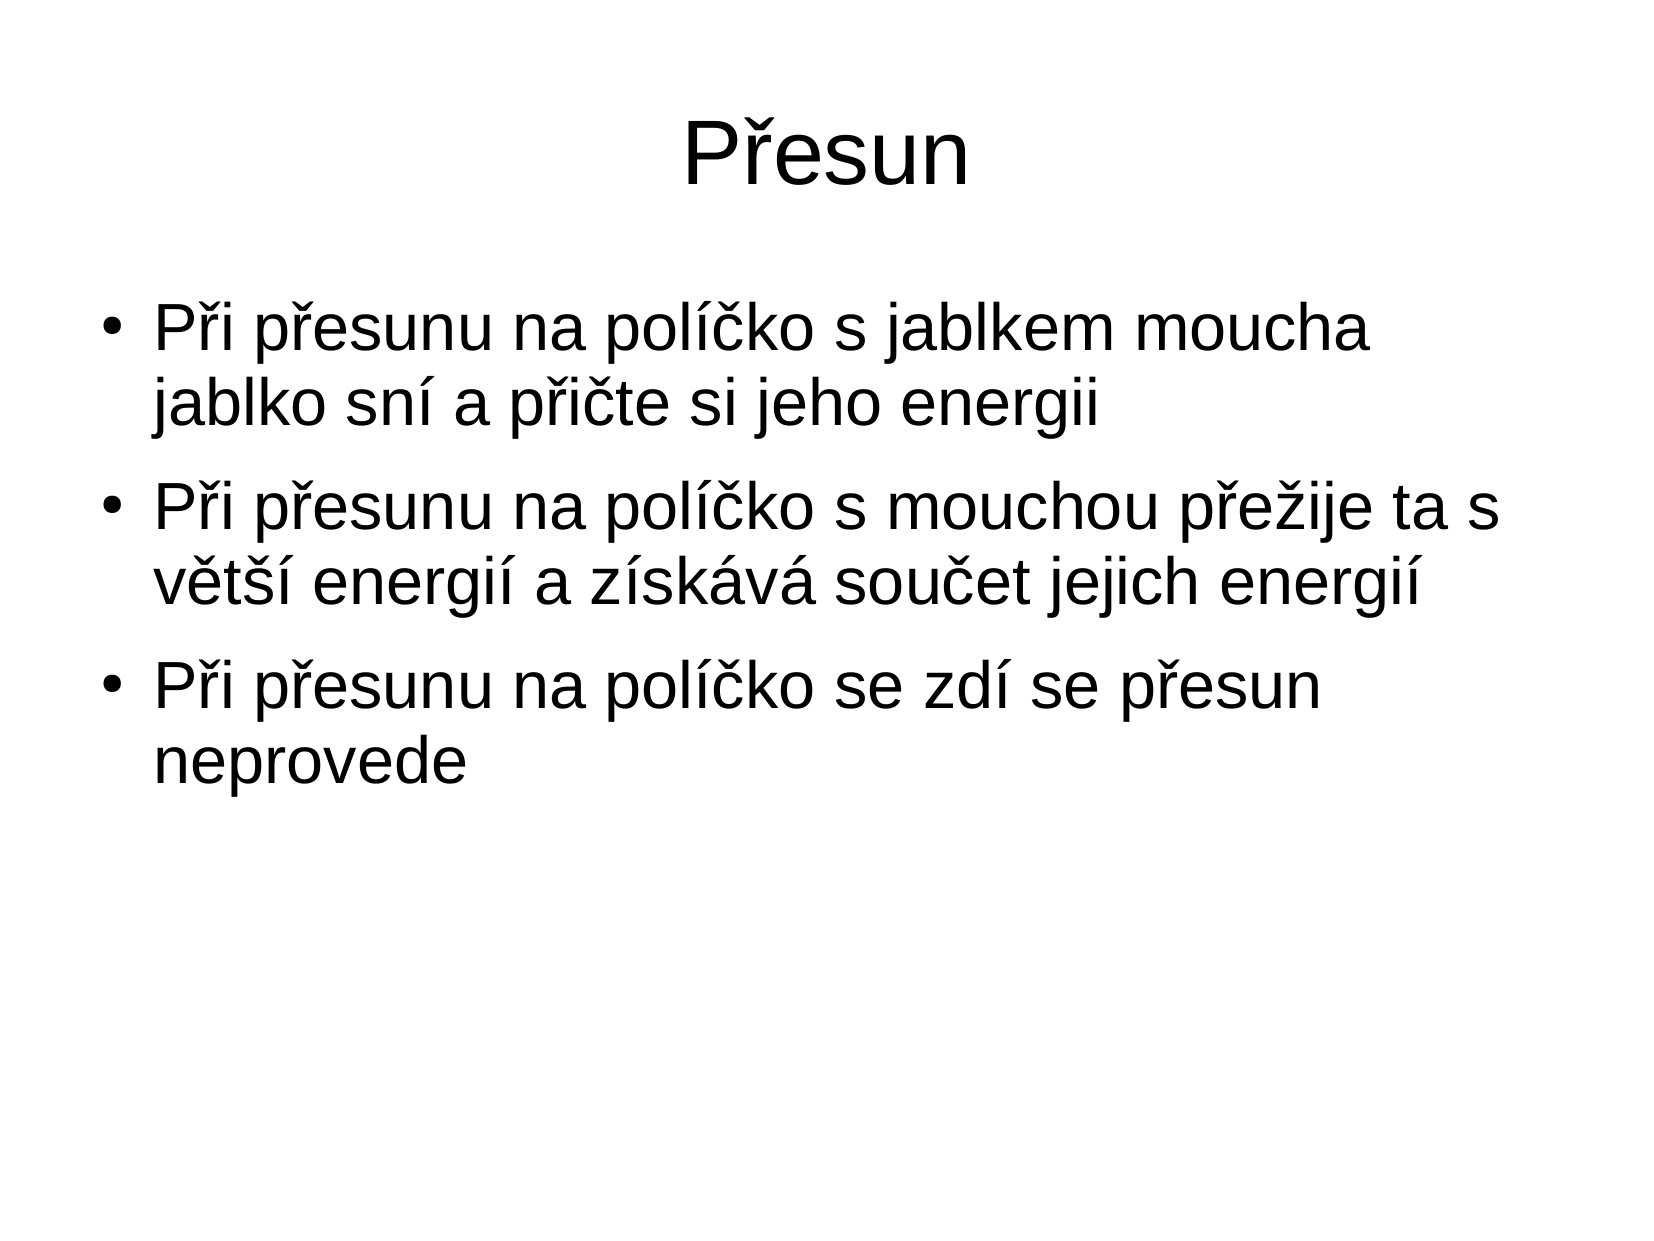

# Přesun
Při přesunu na políčko s jablkem moucha jablko sní a přičte si jeho energii
Při přesunu na políčko s mouchou přežije ta s větší energií a získává součet jejich energií
Při přesunu na políčko se zdí se přesun neprovede